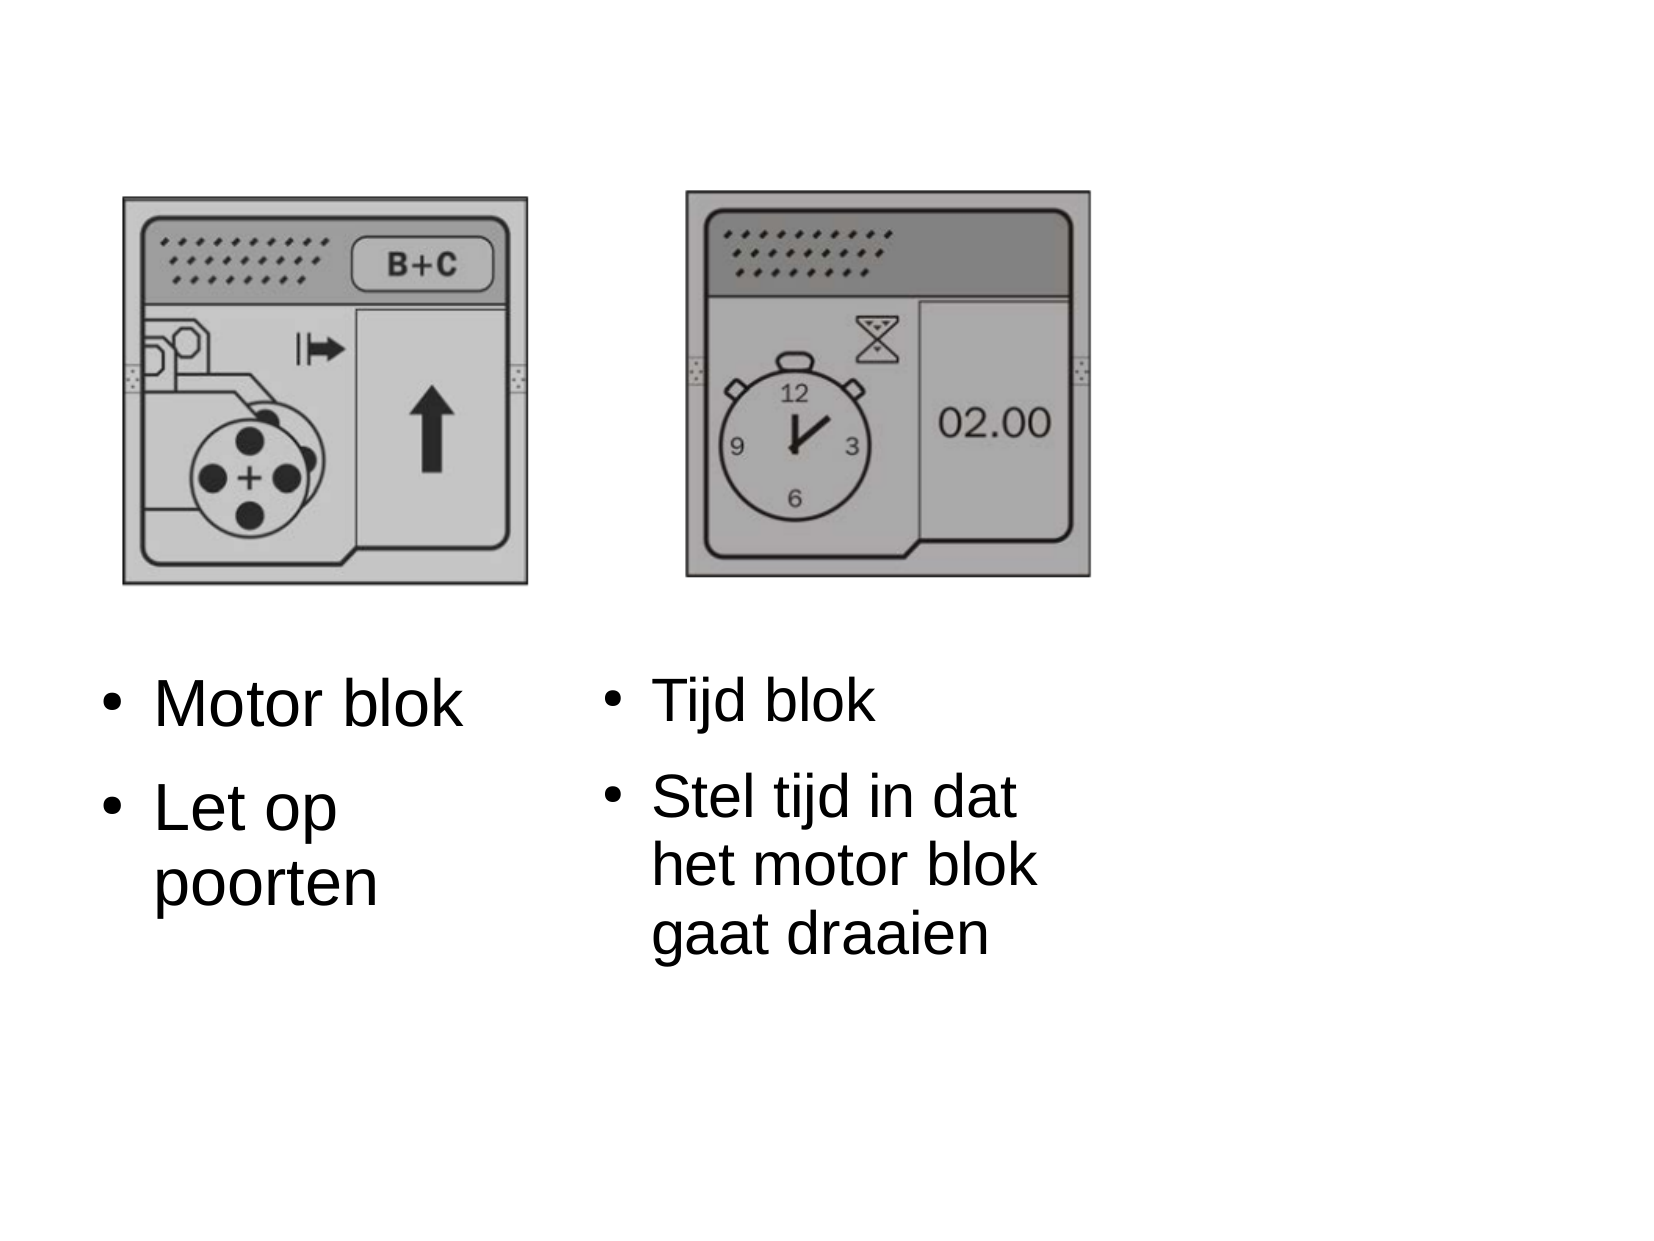

Motor blok
Let op poorten
# Tijd blok
Stel tijd in dat het motor blok gaat draaien